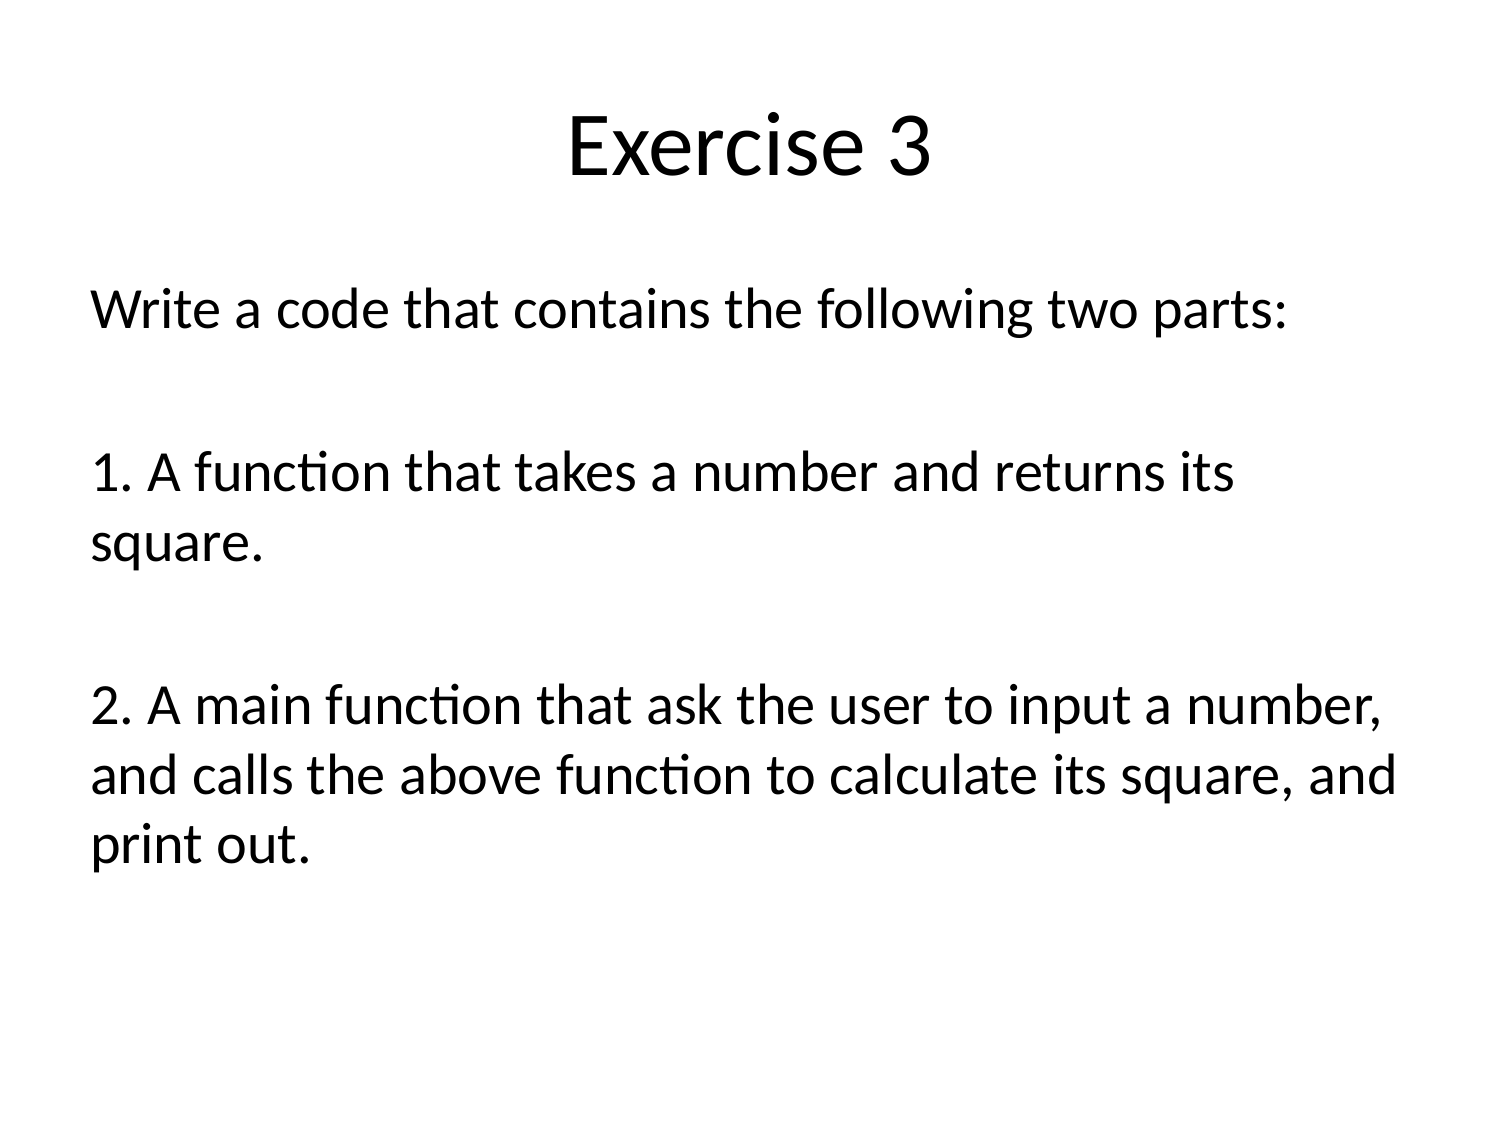

# Exercise 3
Write a code that contains the following two parts:
1. A function that takes a number and returns its square.
2. A main function that ask the user to input a number, and calls the above function to calculate its square, and print out.